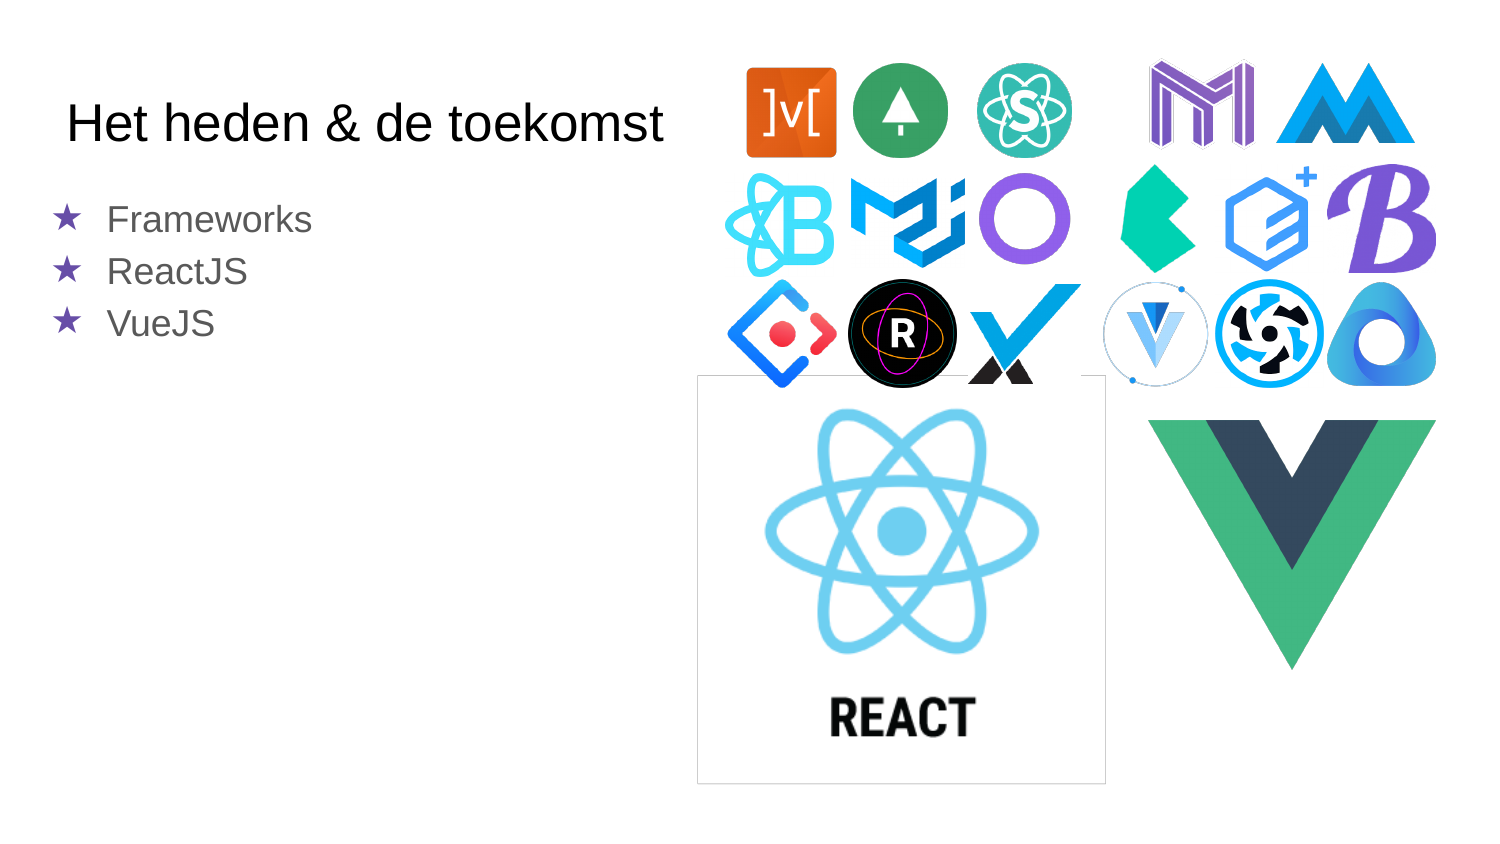

# Het heden & de toekomst
Frameworks
ReactJS
VueJS